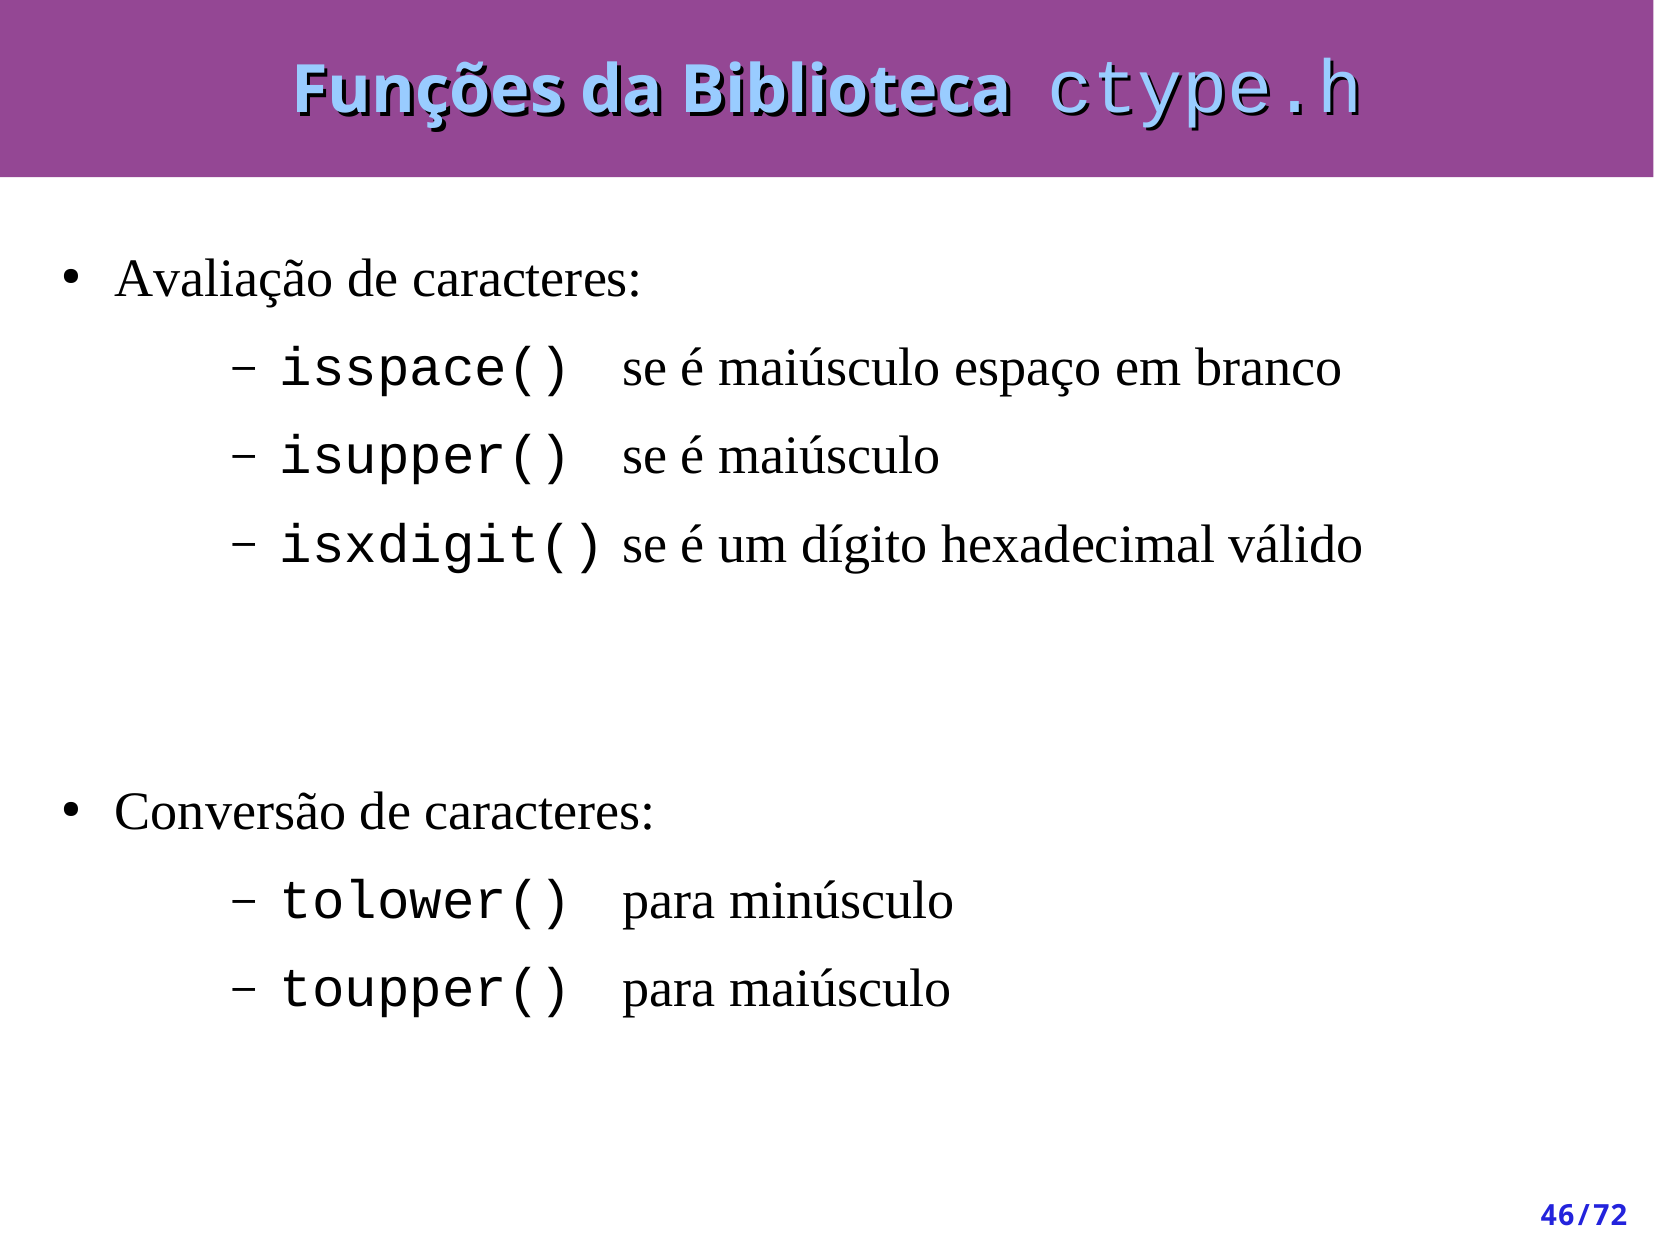

# Funções da Biblioteca ctype.h
Avaliação de caracteres:
isspace()	se é maiúsculo espaço em branco
isupper() 	se é maiúsculo
isxdigit() 	se é um dígito hexadecimal válido
Conversão de caracteres:
tolower() 	para minúsculo
toupper() 	para maiúsculo
46